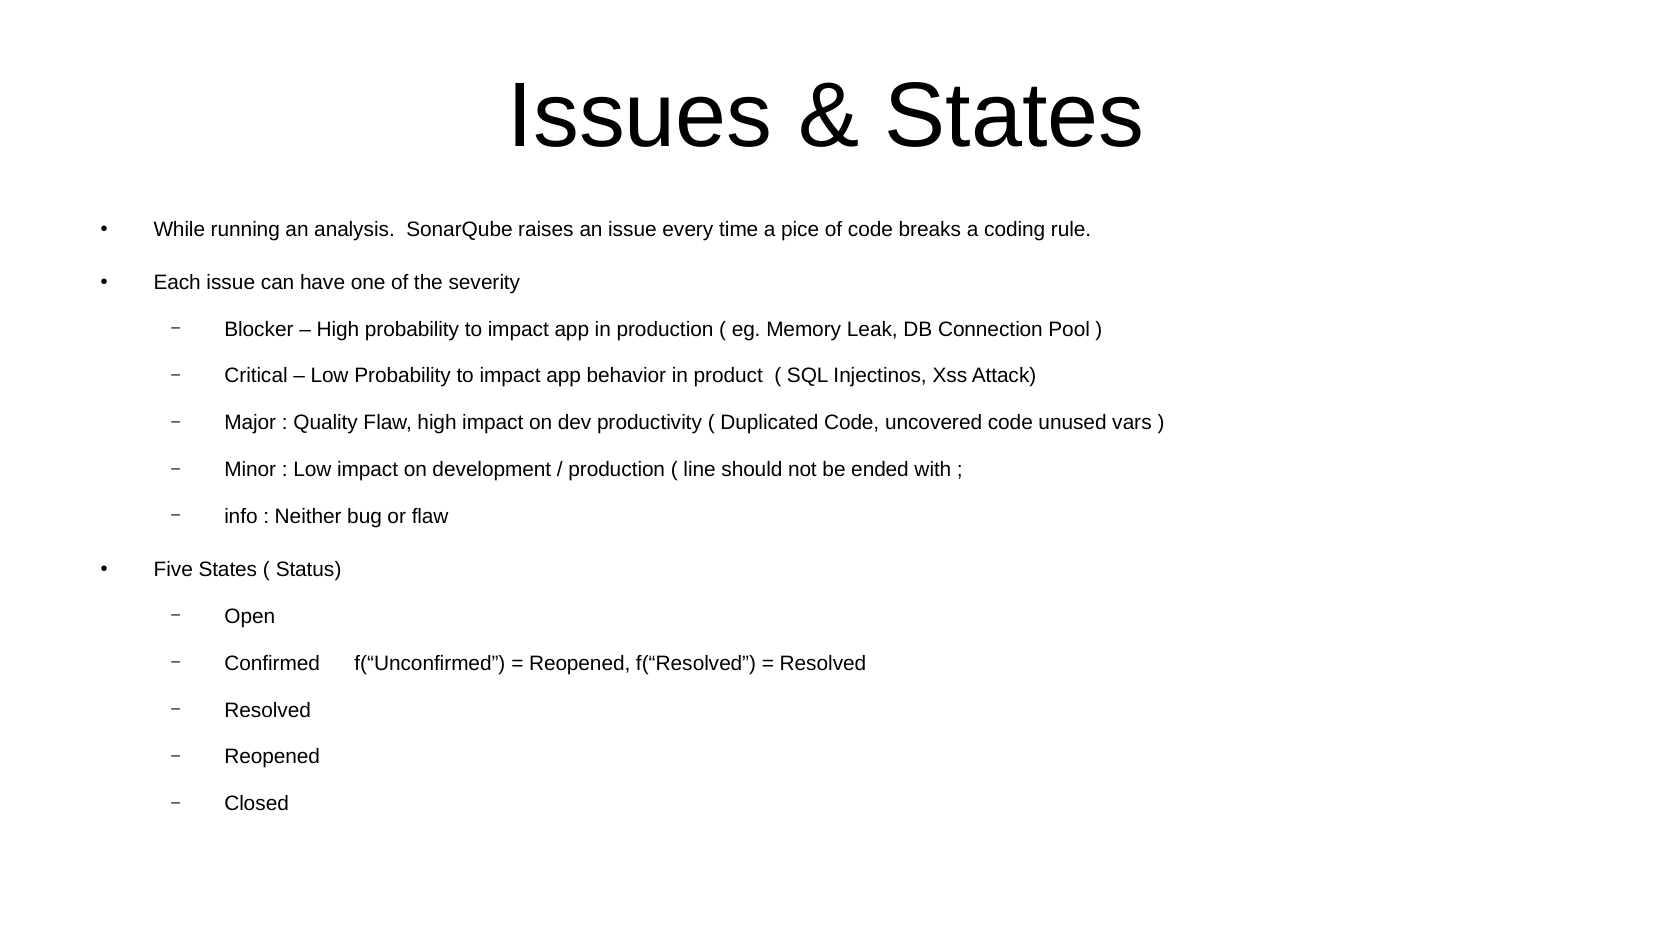

# Issues & States
While running an analysis. SonarQube raises an issue every time a pice of code breaks a coding rule.
Each issue can have one of the severity
Blocker – High probability to impact app in production ( eg. Memory Leak, DB Connection Pool )
Critical – Low Probability to impact app behavior in product ( SQL Injectinos, Xss Attack)
Major : Quality Flaw, high impact on dev productivity ( Duplicated Code, uncovered code unused vars )
Minor : Low impact on development / production ( line should not be ended with ;
info : Neither bug or flaw
Five States ( Status)
Open
Confirmed f(“Unconfirmed”) = Reopened, f(“Resolved”) = Resolved
Resolved
Reopened
Closed